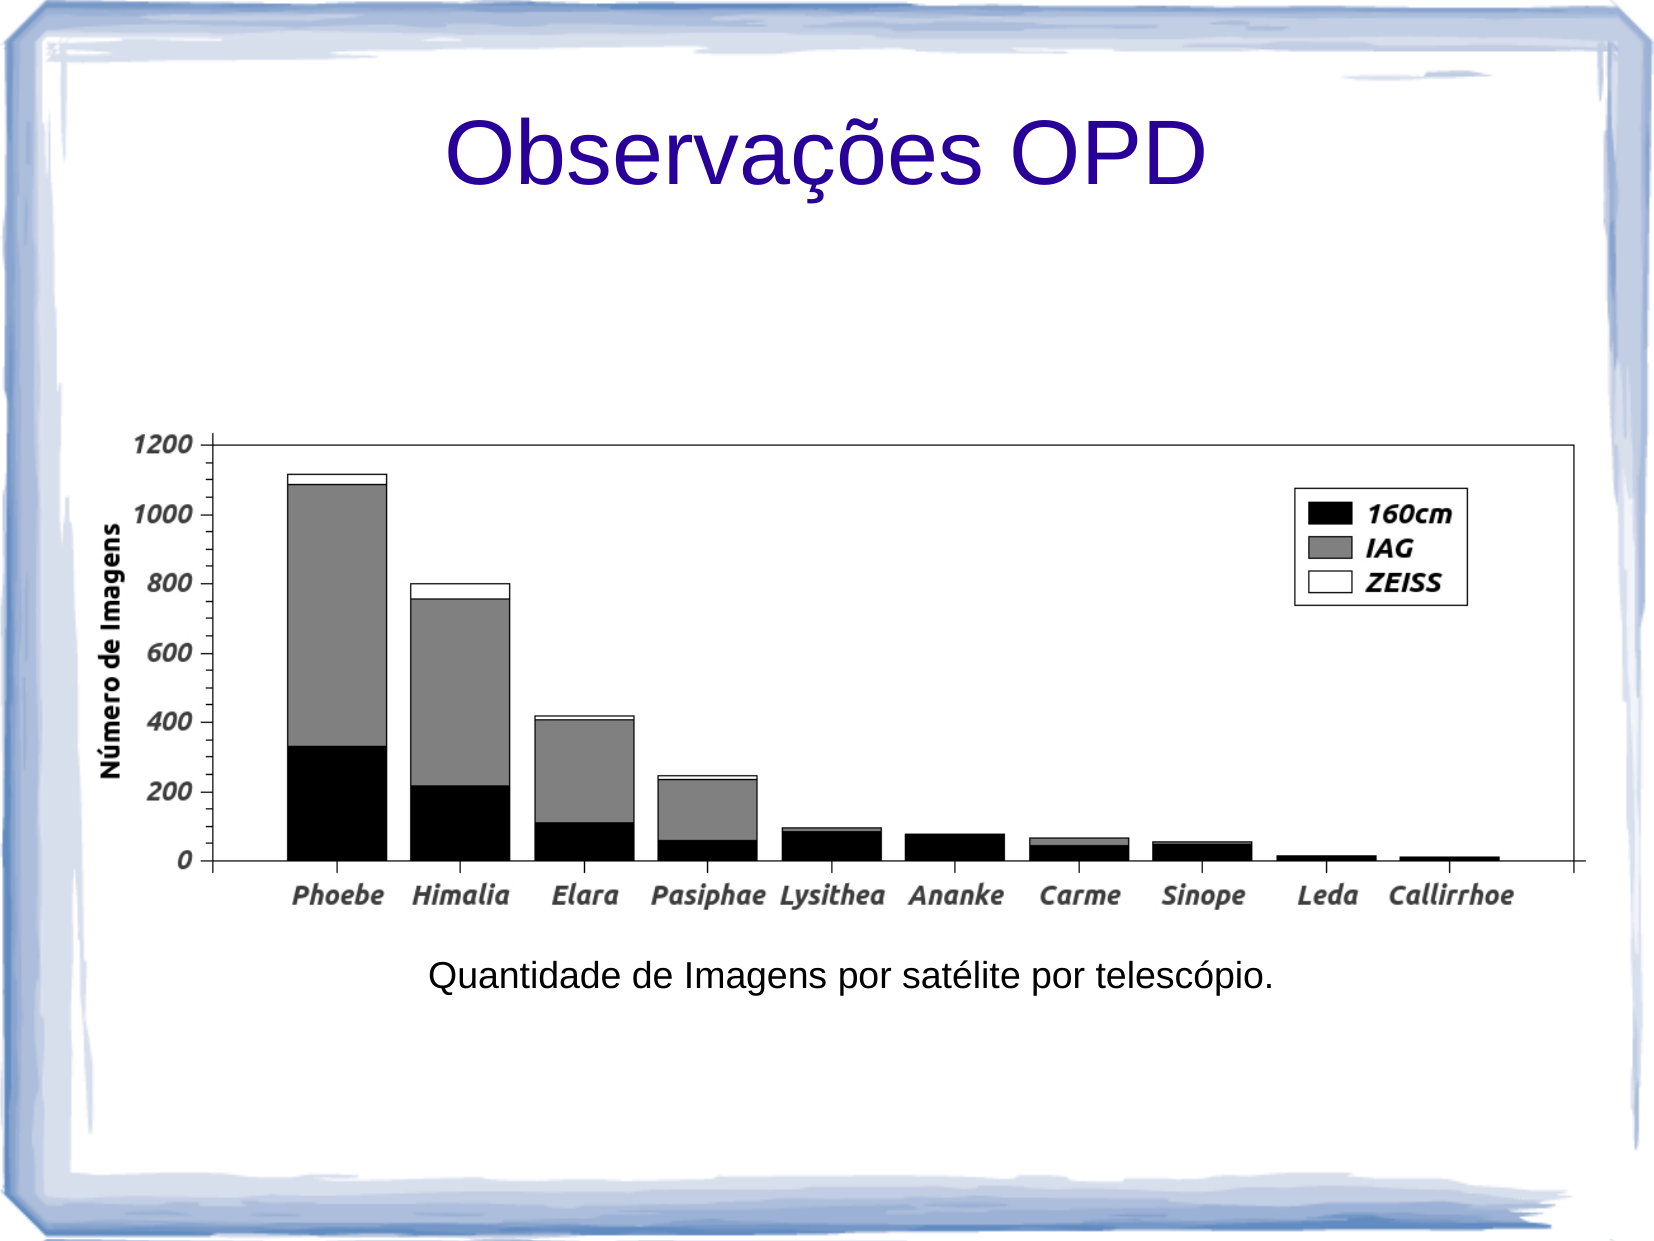

# Observações OPD
Quantidade de Imagens por satélite por telescópio.